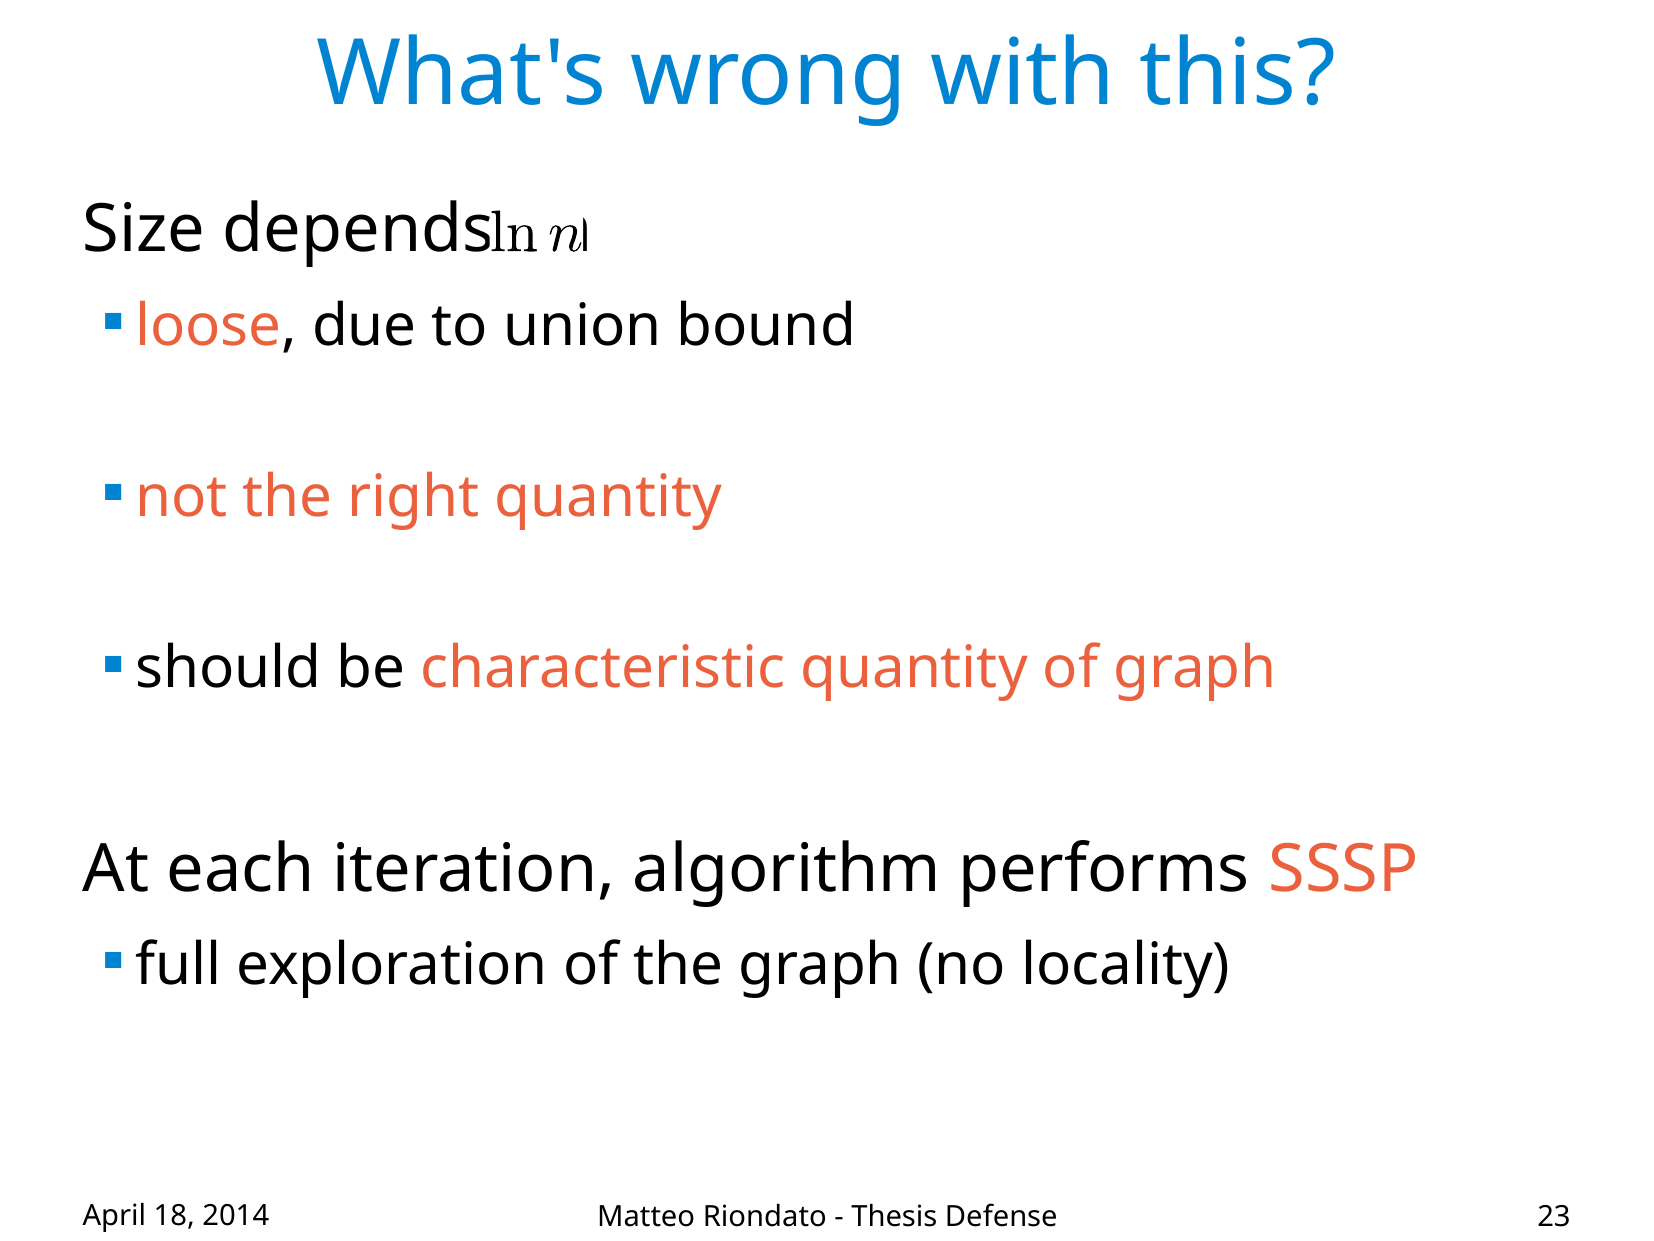

# What's wrong with this?
Size depends on
loose, due to union bound
not the right quantity
should be characteristic quantity of graph
At each iteration, algorithm performs SSSP
full exploration of the graph (no locality)
April 18, 2014
Matteo Riondato - Thesis Defense
23